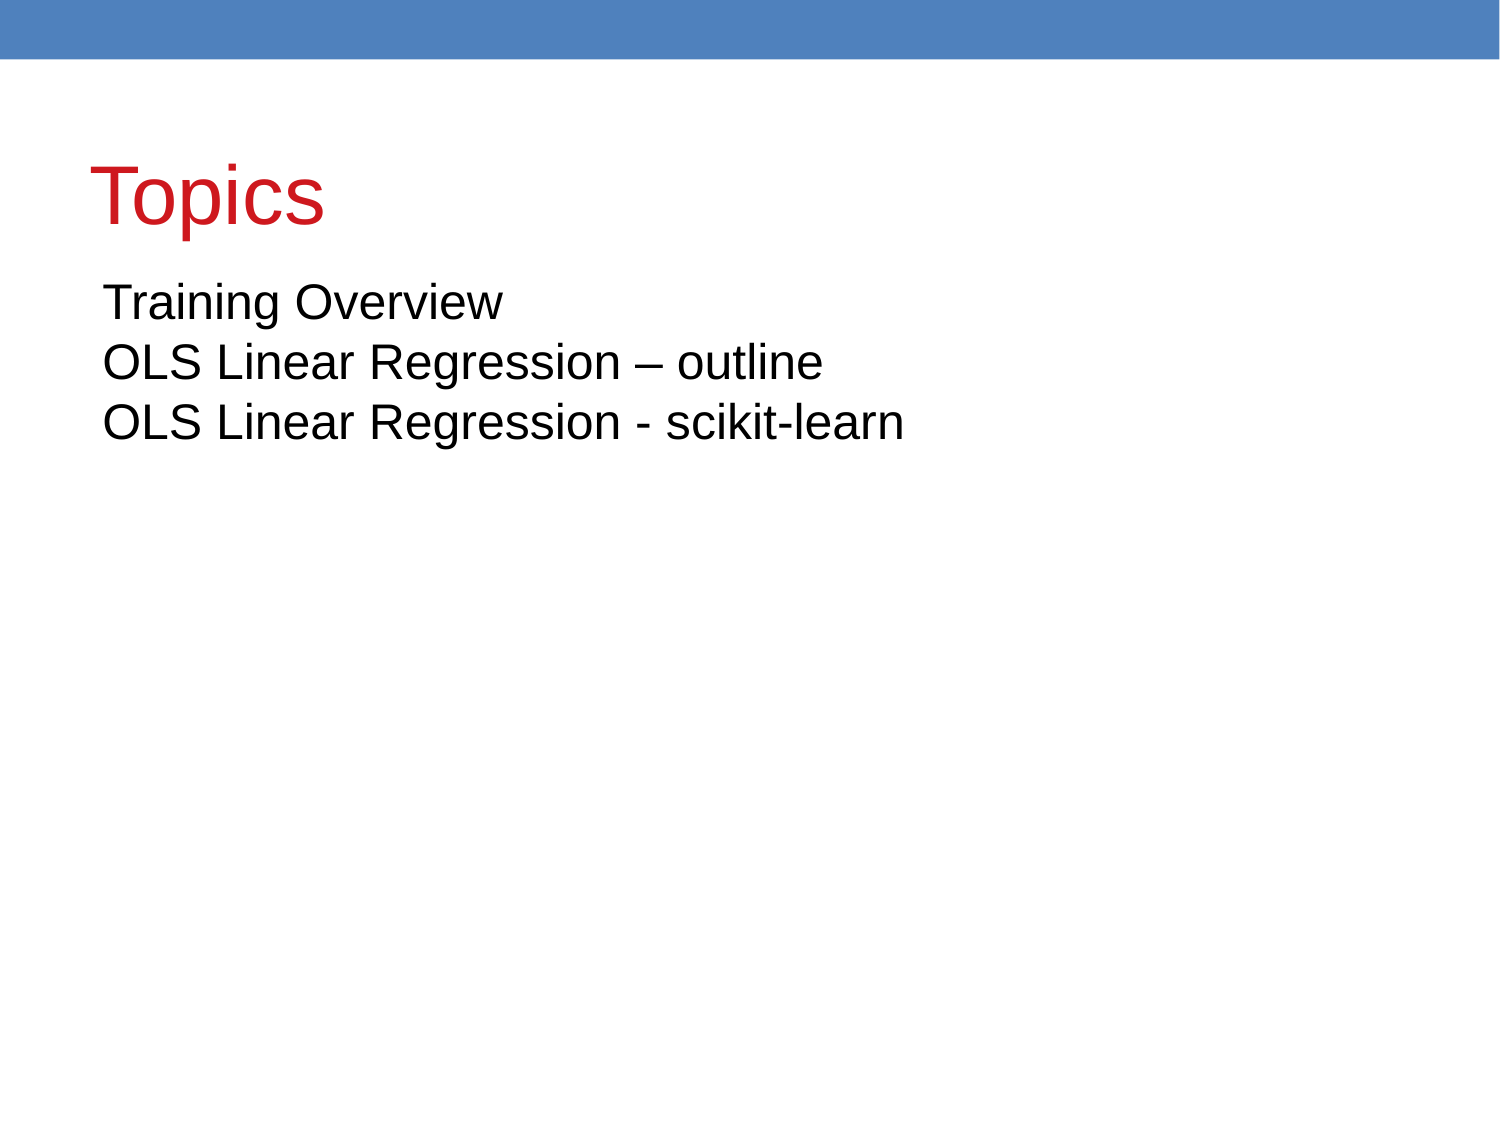

Topics
Training Overview
OLS Linear Regression – outline
OLS Linear Regression - scikit-learn